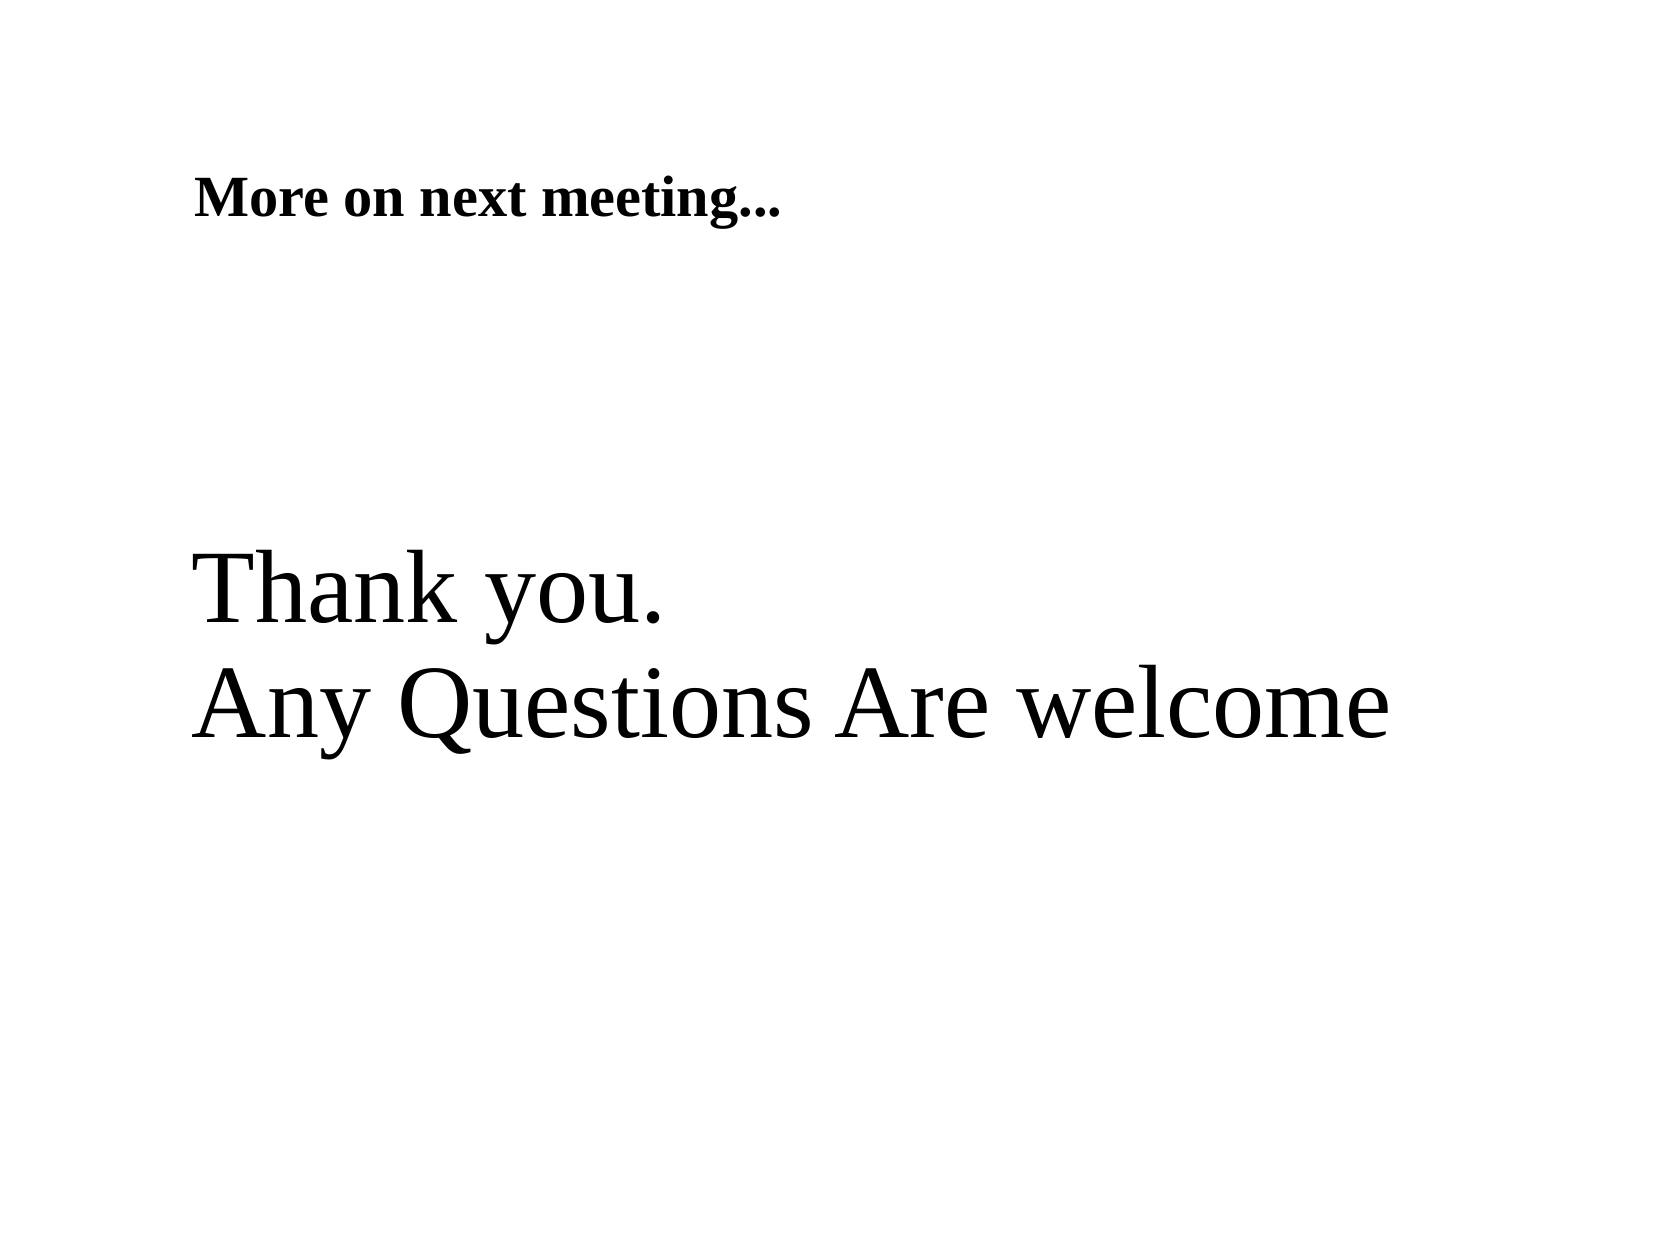

More on next meeting...
Thank you.
Any Questions Are welcome